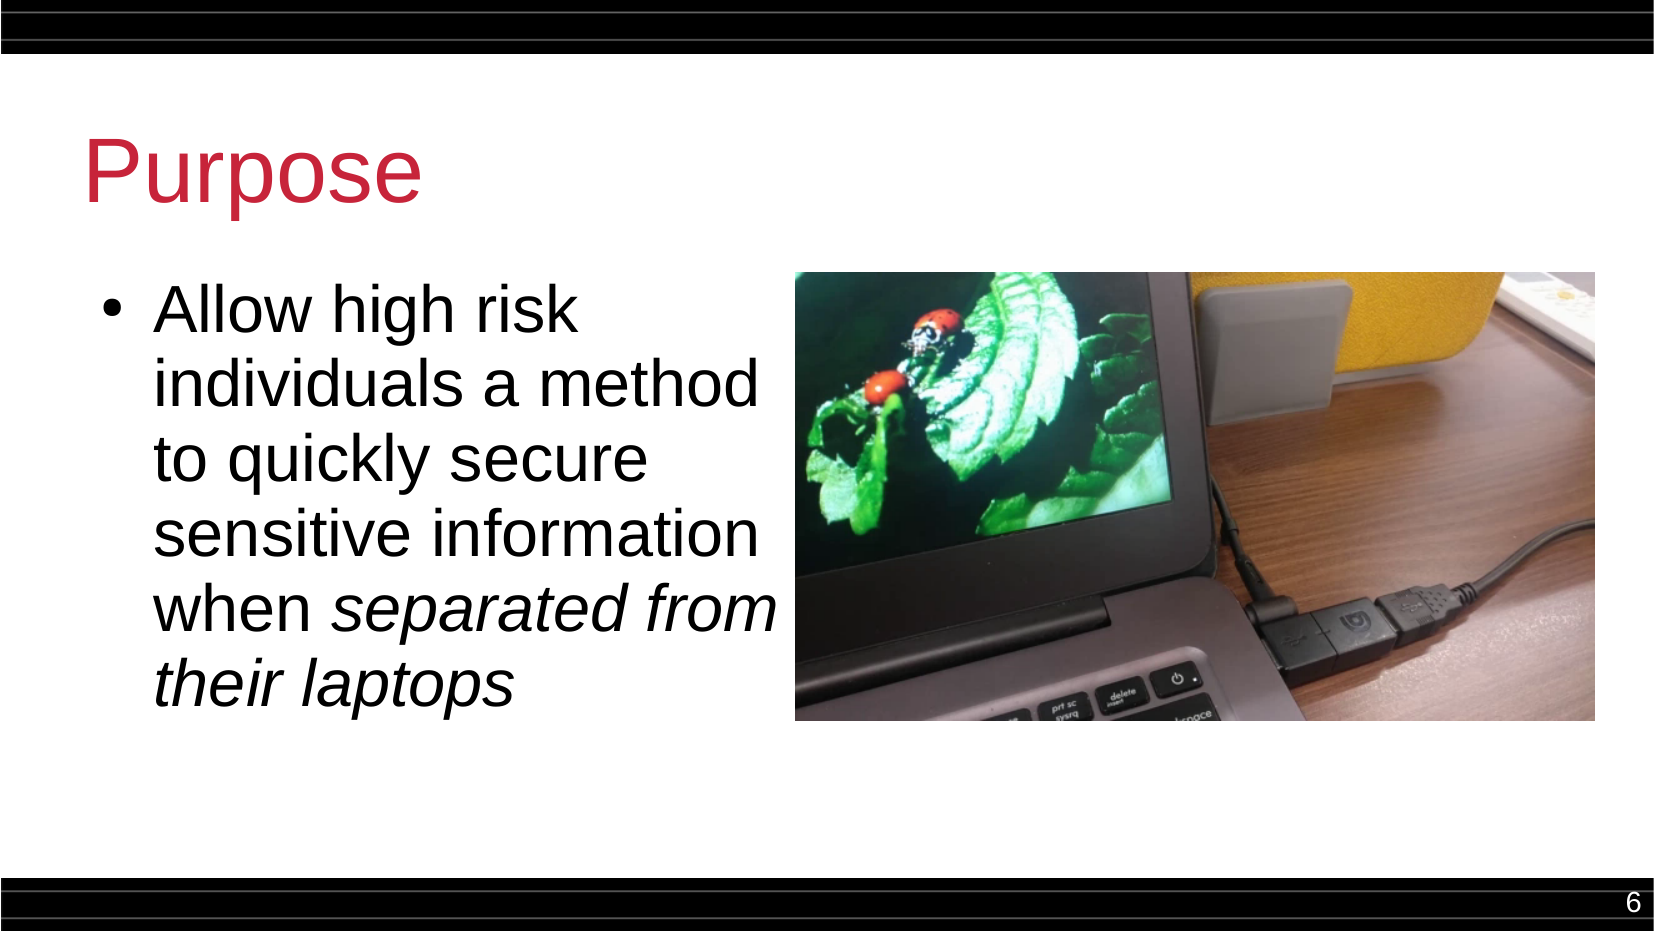

# Purpose
Allow high risk individuals a method to quickly secure sensitive information when separated from their laptops